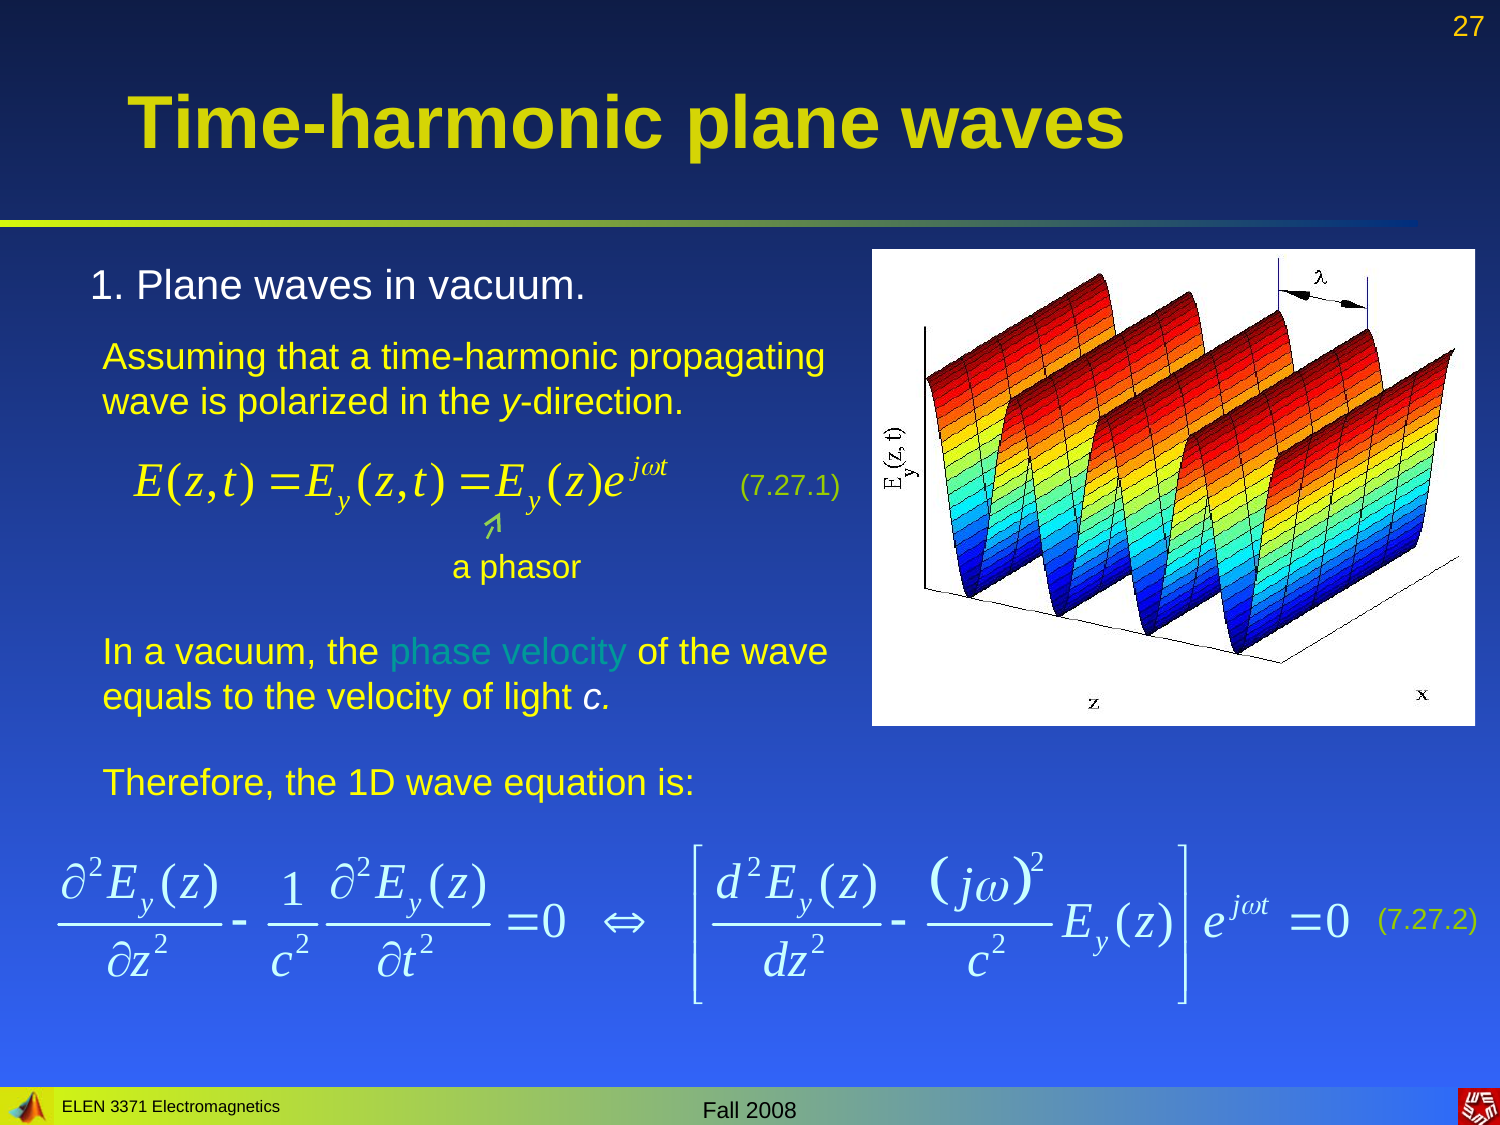

# Time-harmonic plane waves
1. Plane waves in vacuum.
Assuming that a time-harmonic propagating wave is polarized in the y-direction.
(7.27.1)
a phasor
In a vacuum, the phase velocity of the wave equals to the velocity of light c.
Therefore, the 1D wave equation is:
(7.27.2)